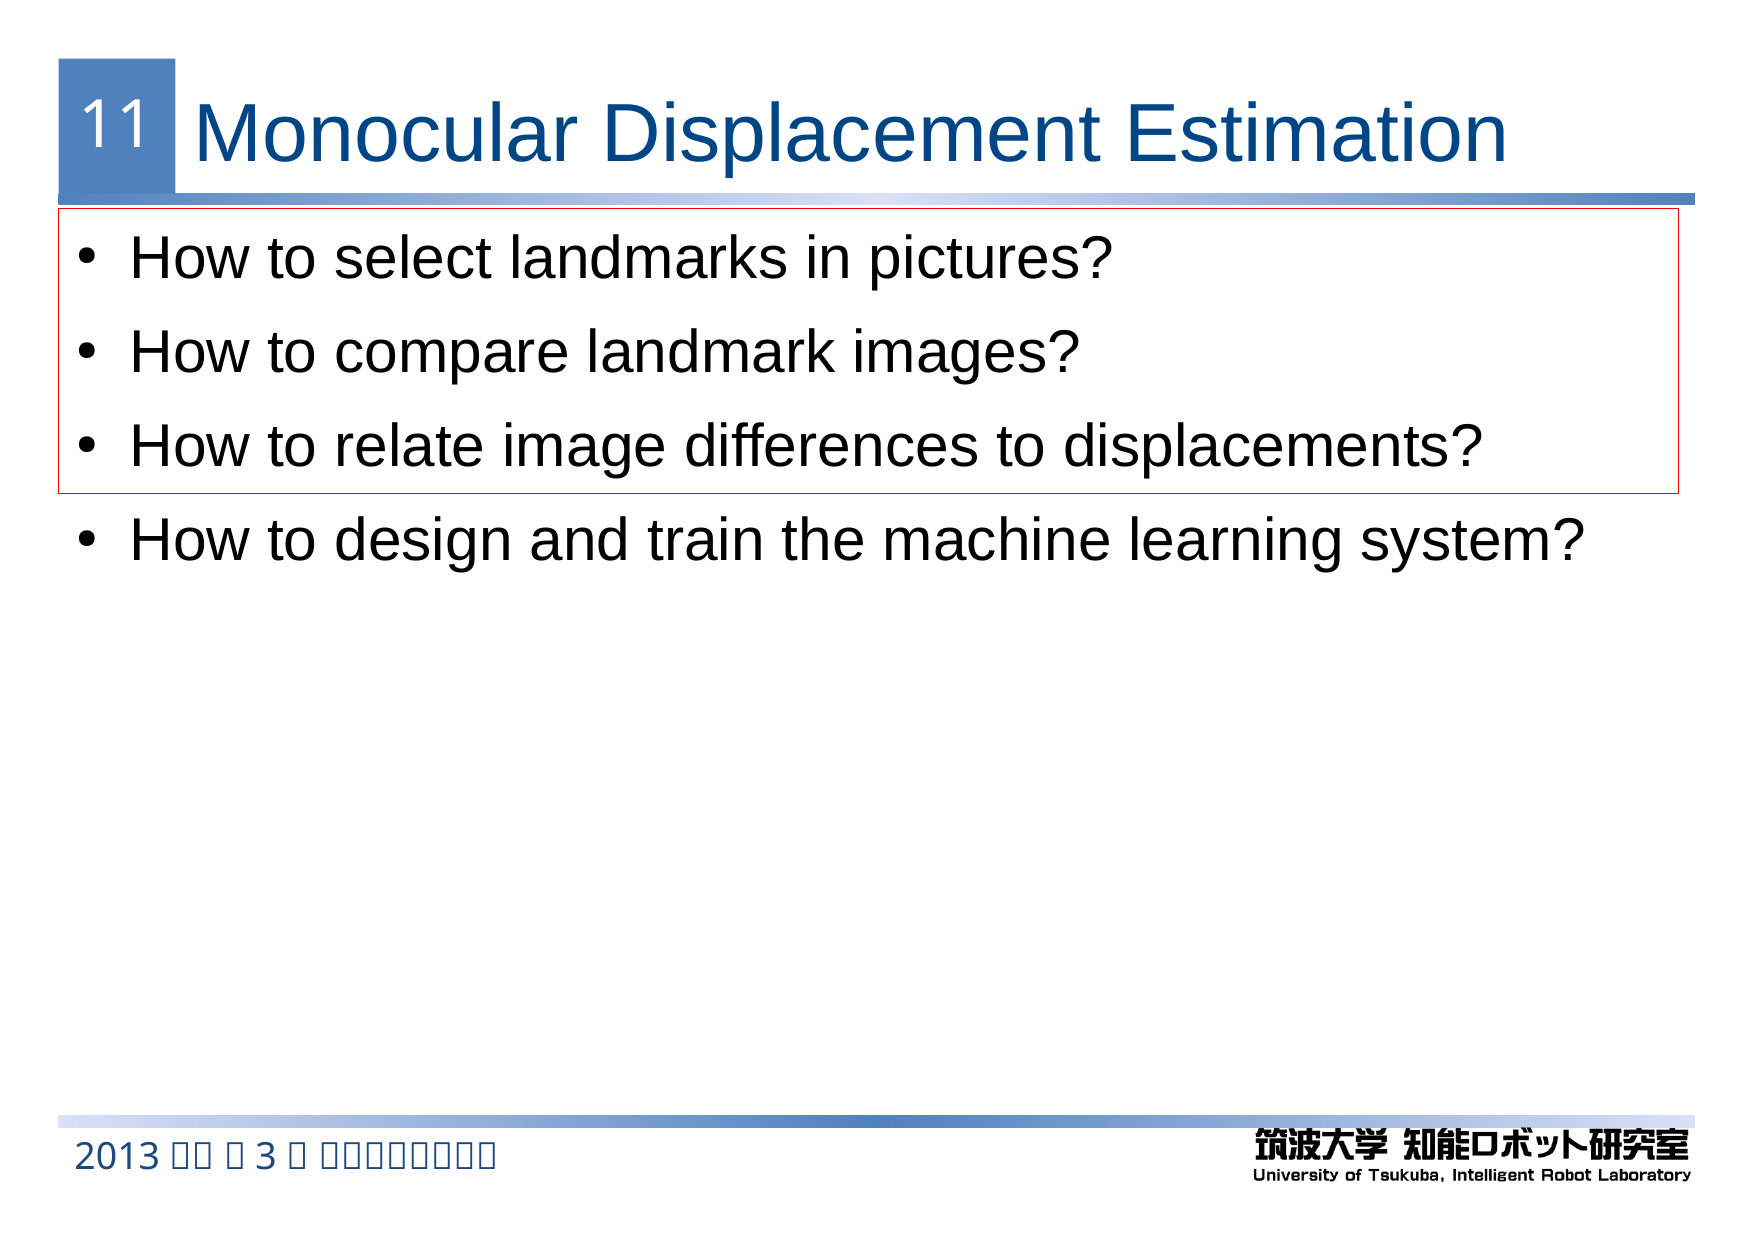

# Monocular Displacement Estimation
How to select landmarks in pictures?
How to compare landmark images?
How to relate image differences to displacements?
How to design and train the machine learning system?